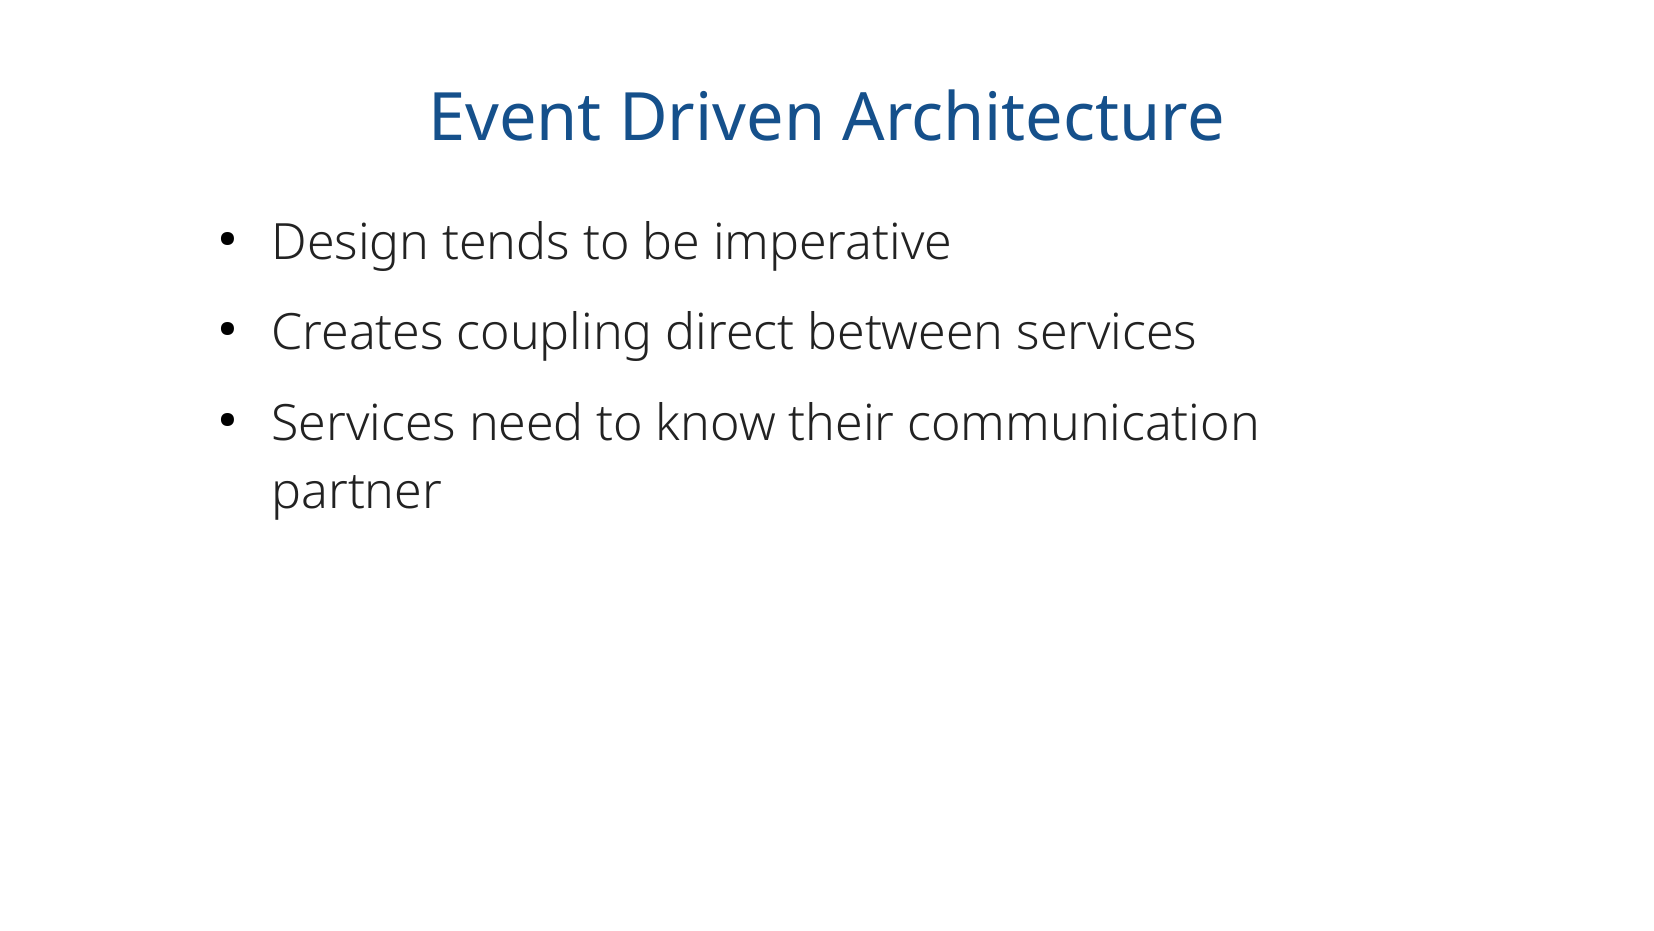

# Event Driven Architecture
Design tends to be imperative
Creates coupling direct between services
Services need to know their communication partner